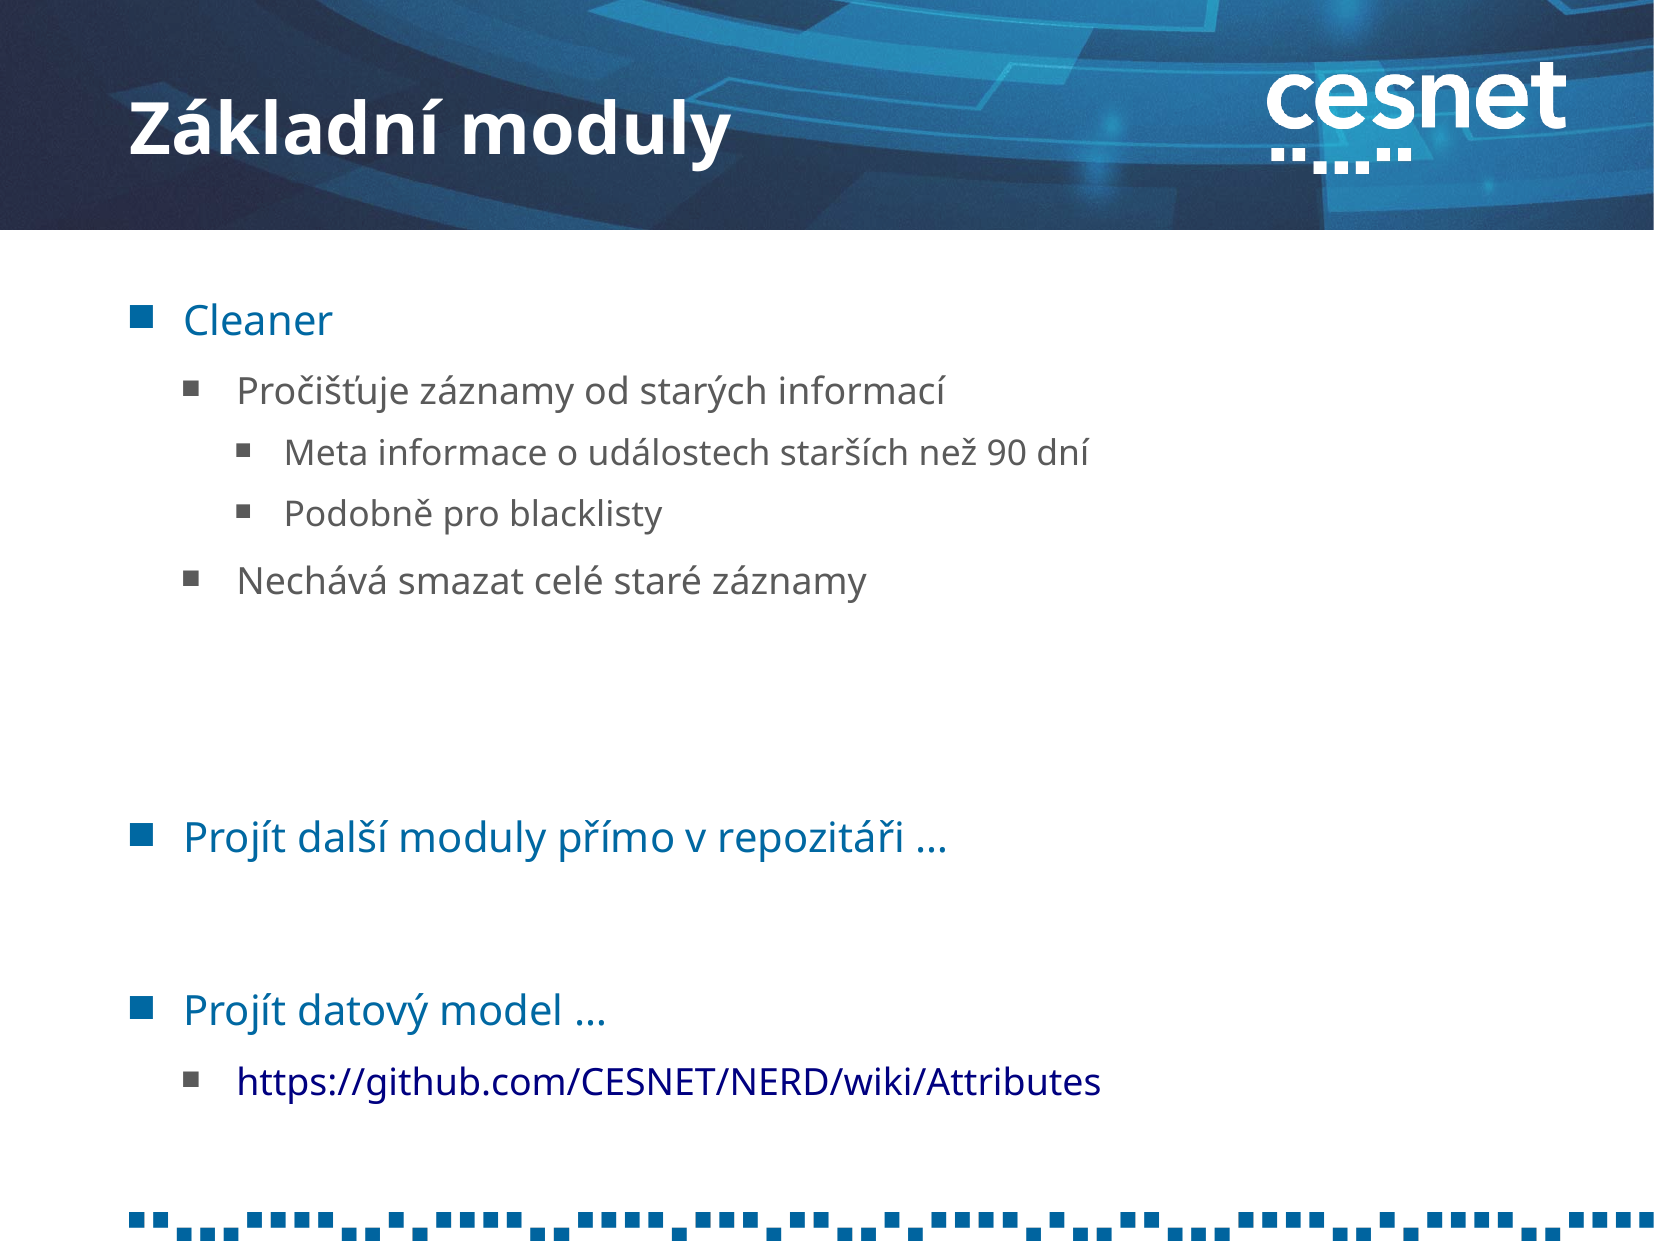

# Základní moduly
Cleaner
Pročišťuje záznamy od starých informací
Meta informace o událostech starších než 90 dní
Podobně pro blacklisty
Nechává smazat celé staré záznamy
Projít další moduly přímo v repozitáři …
Projít datový model …
https://github.com/CESNET/NERD/wiki/Attributes